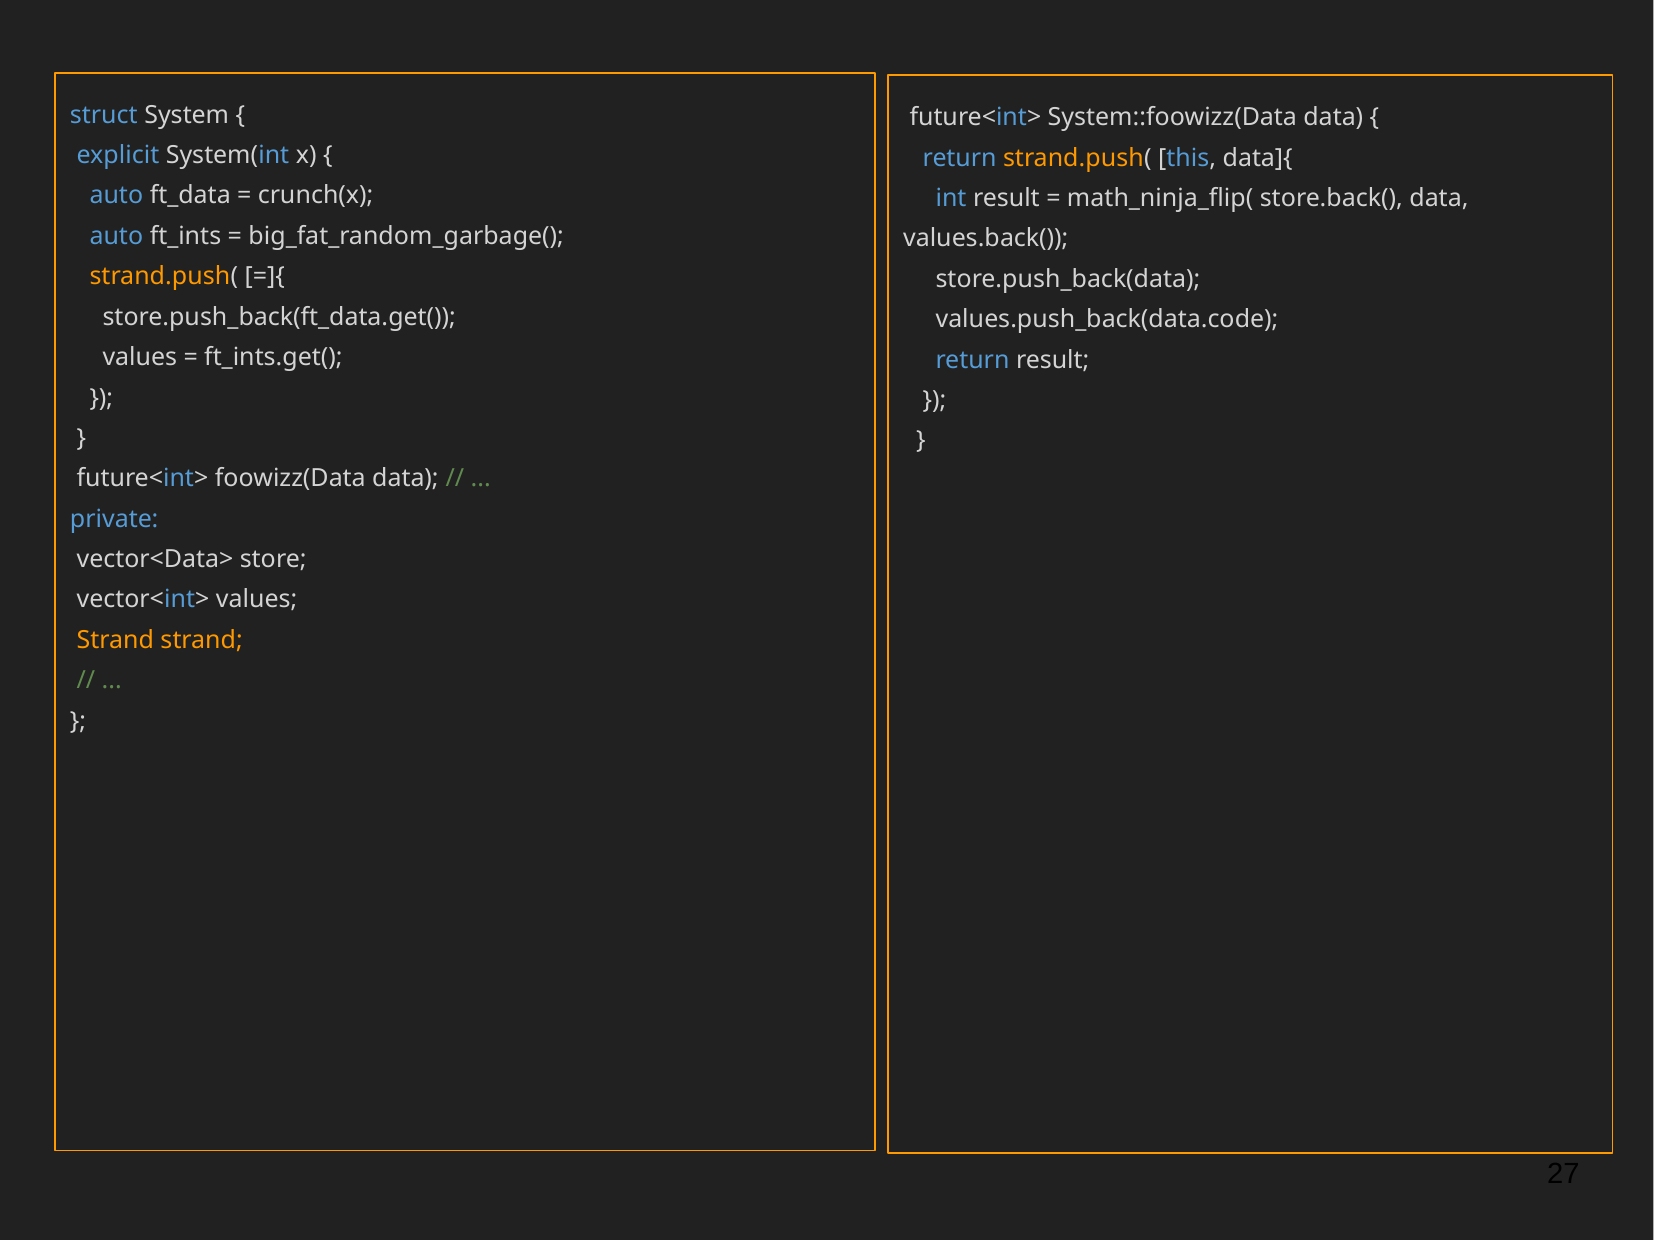

# struct System {
 explicit System(int x) {
 auto ft_data = crunch(x);
 auto ft_ints = big_fat_random_garbage();
 strand.push( [=]{
 store.push_back(ft_data.get());
 values = ft_ints.get();
 });
 }
 future<int> foowizz(Data data); // ...
private:
 vector<Data> store;
 vector<int> values;
 Strand strand;
 // ...
};
 future<int> System::foowizz(Data data) {
 return strand.push( [this, data]{
 int result = math_ninja_flip( store.back(), data, values.back());
 store.push_back(data);
 values.push_back(data.code);
 return result;
 });
 }